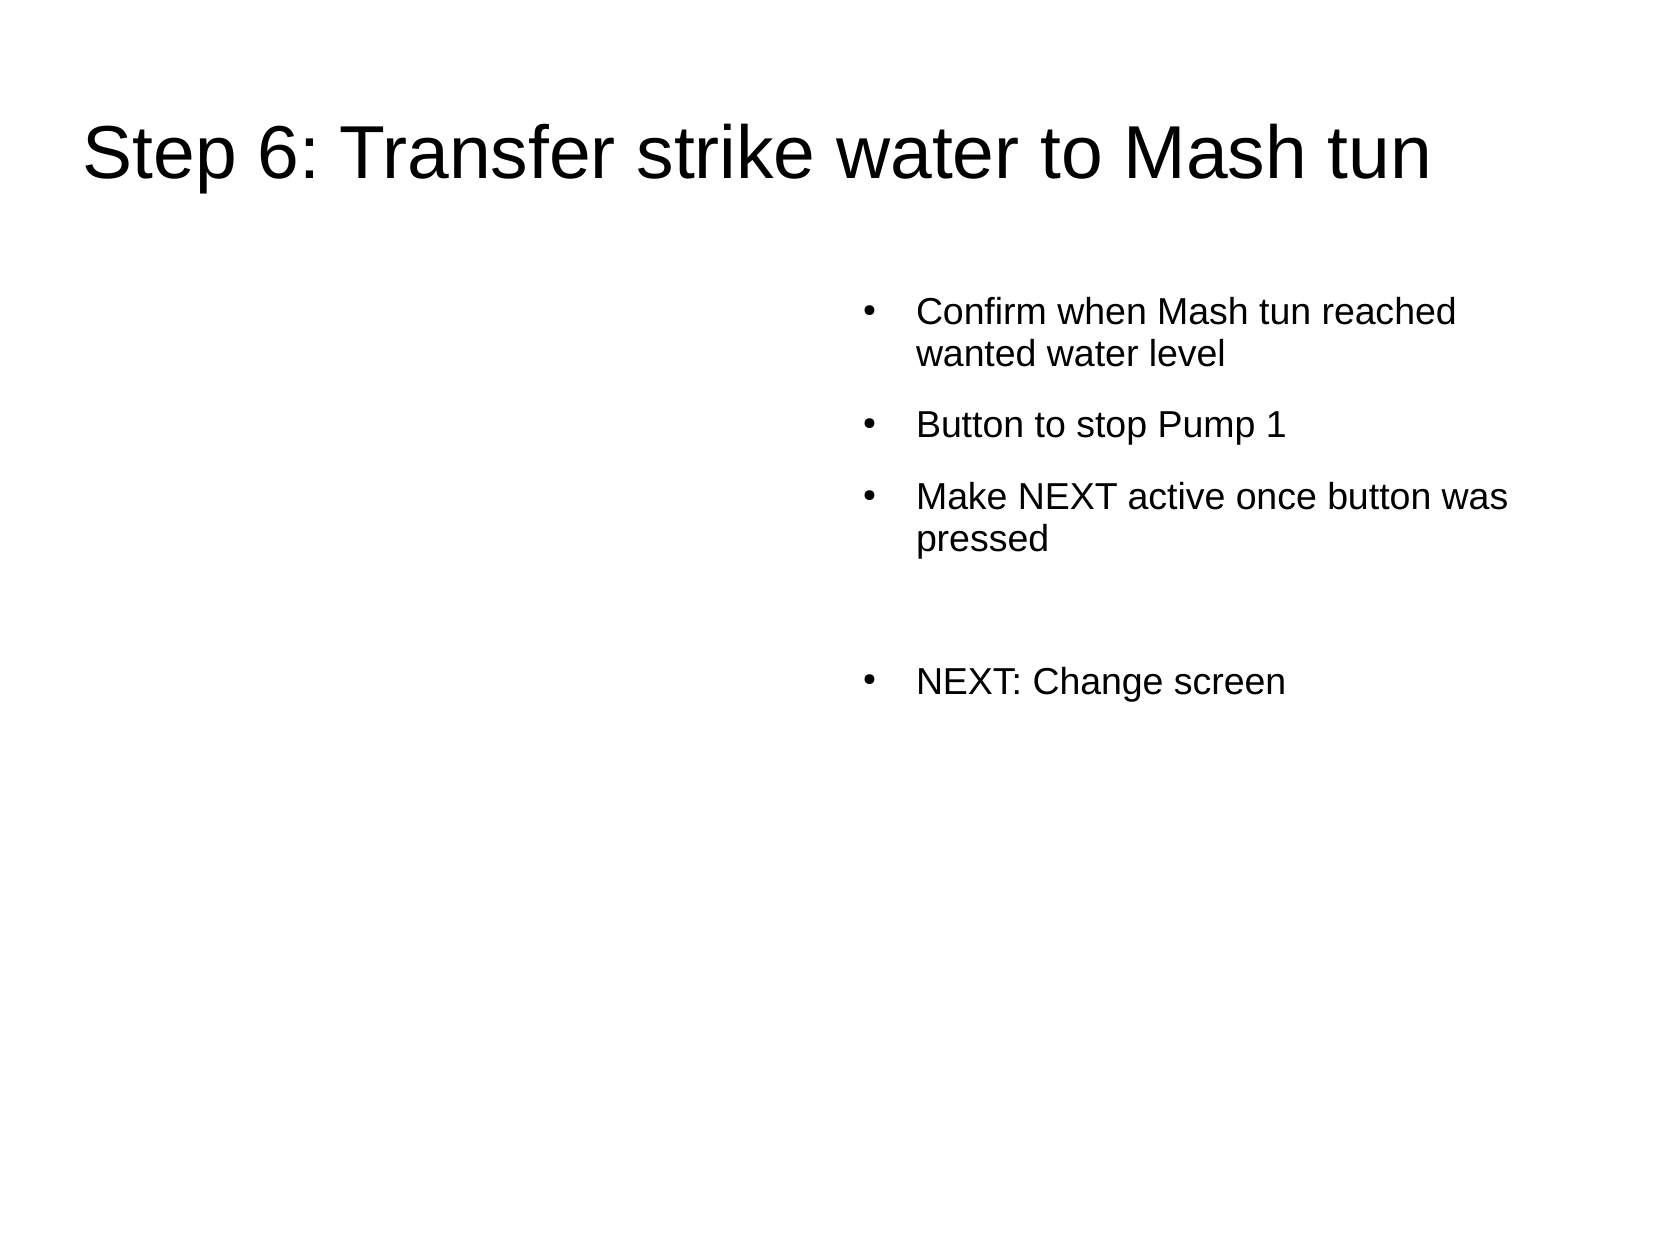

# Step 6: Transfer strike water to Mash tun
Confirm when Mash tun reached wanted water level
Button to stop Pump 1
Make NEXT active once button was pressed
NEXT: Change screen